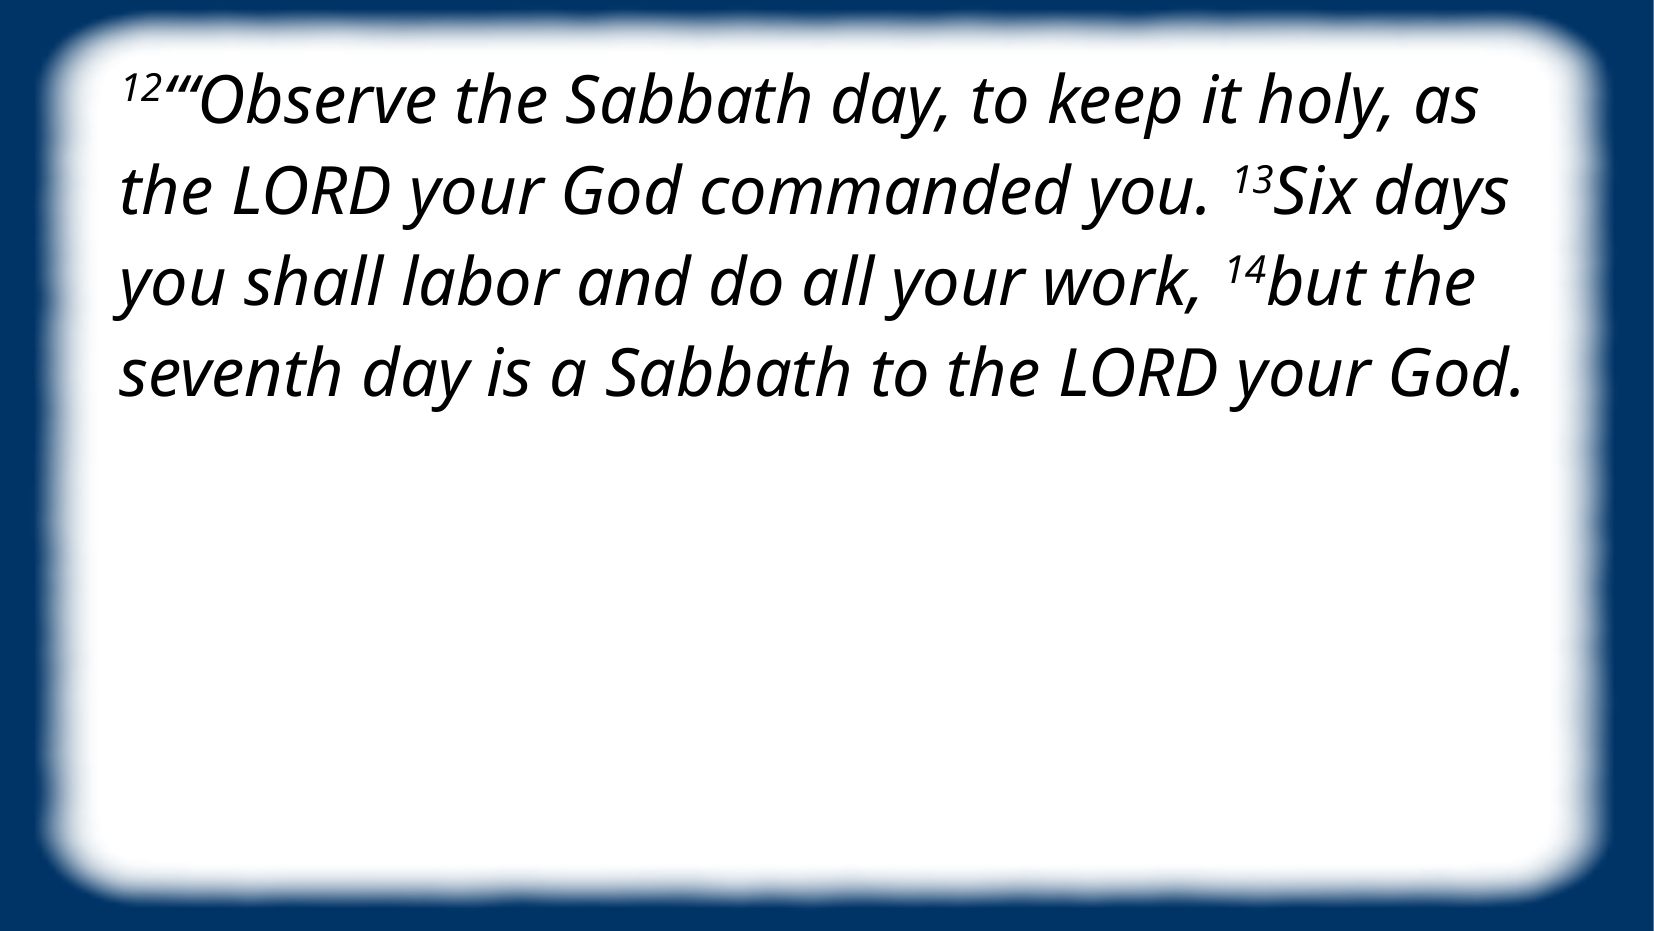

12“‘Observe the Sabbath day, to keep it holy, as the LORD your God commanded you. 13Six days you shall labor and do all your work, 14but the seventh day is a Sabbath to the LORD your God.